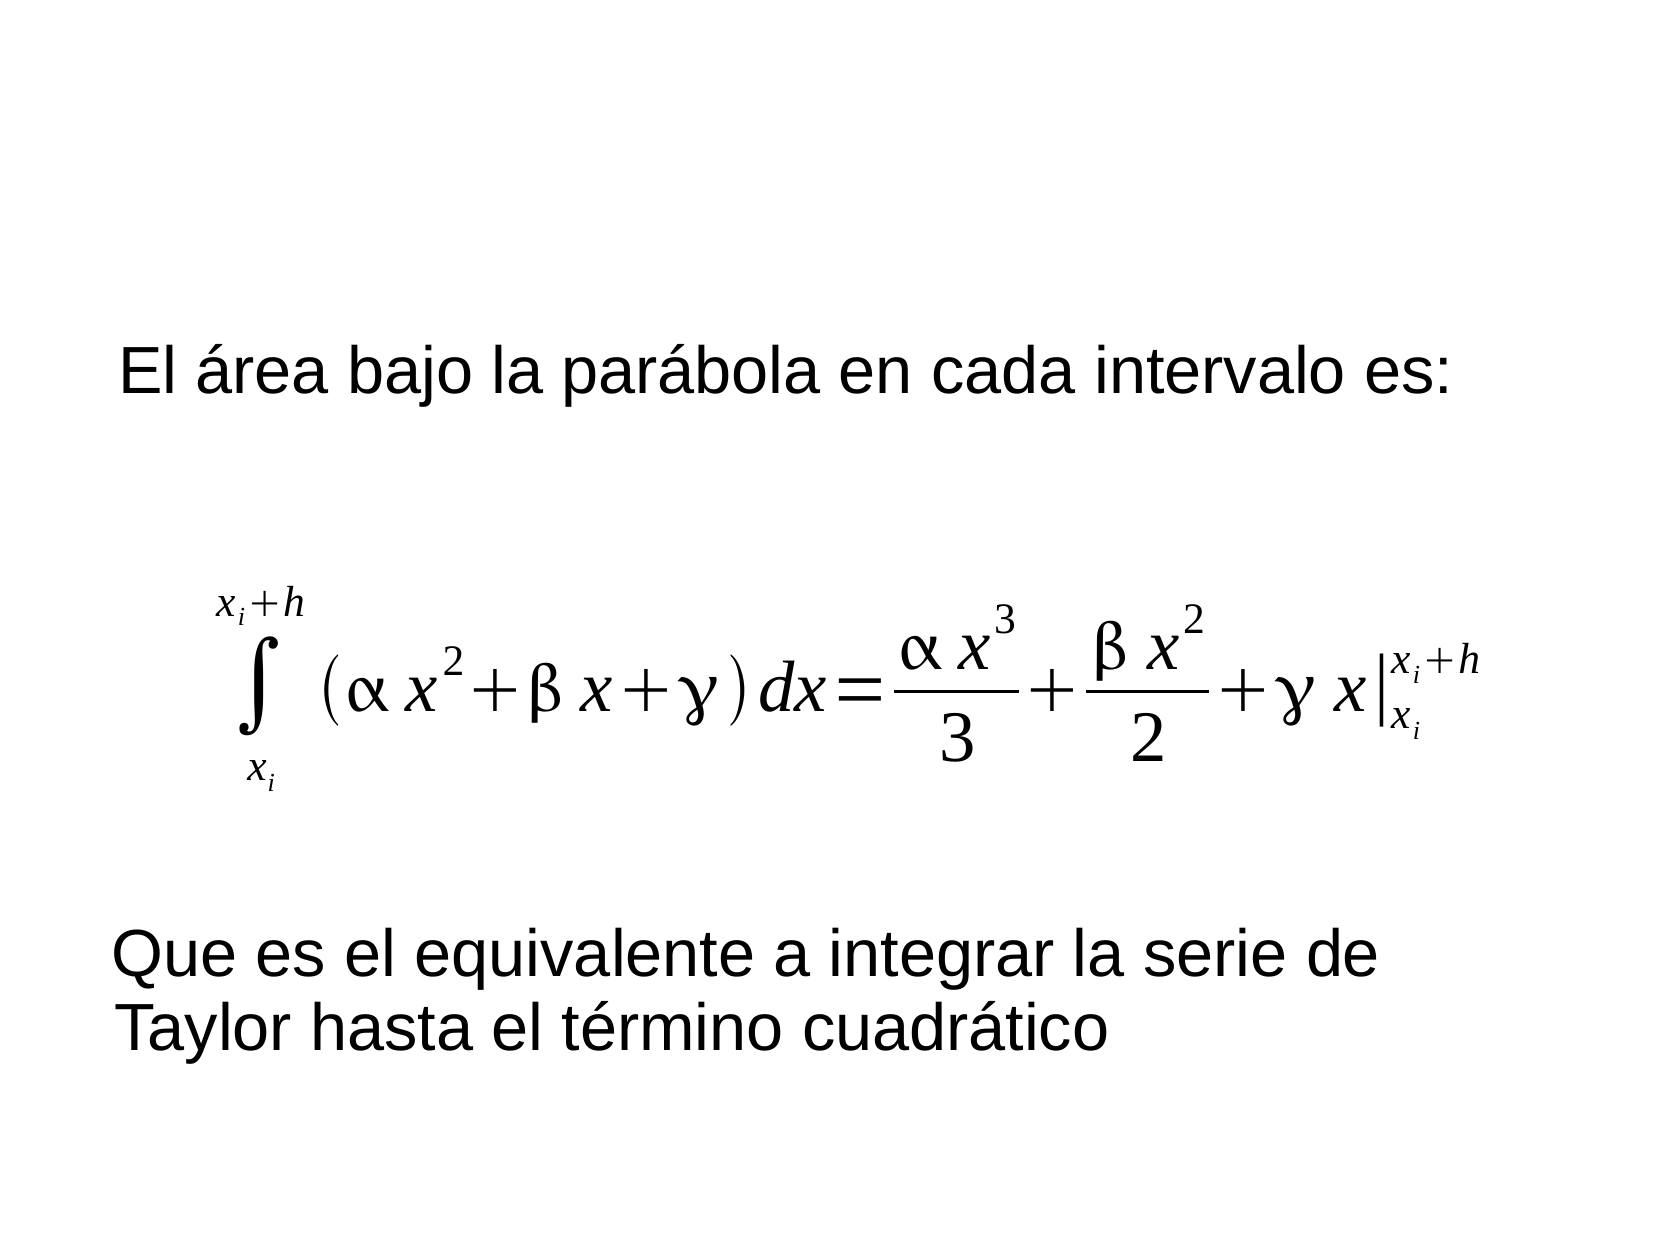

#
El área bajo la parábola en cada intervalo es:
Que es el equivalente a integrar la serie de Taylor hasta el término cuadrático